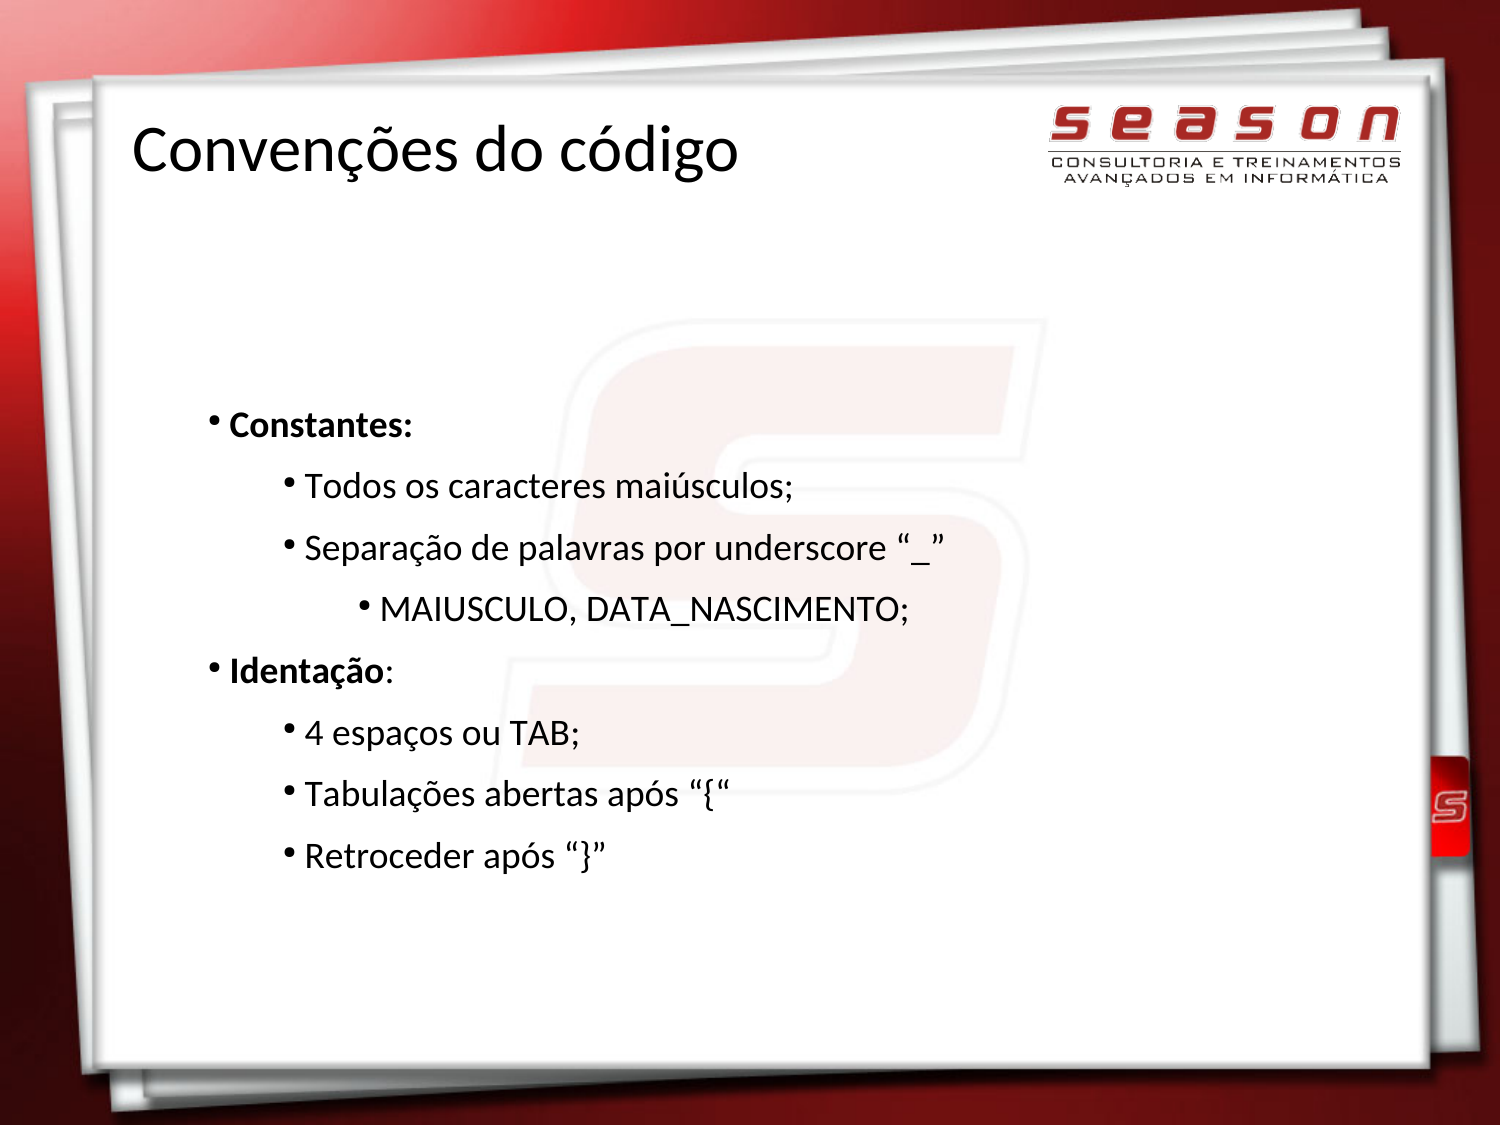

# Convenções do código
 Constantes:
 Todos os caracteres maiúsculos;
 Separação de palavras por underscore “_”
 MAIUSCULO, DATA_NASCIMENTO;
 Identação:
 4 espaços ou TAB;
 Tabulações abertas após “{“
 Retroceder após “}”